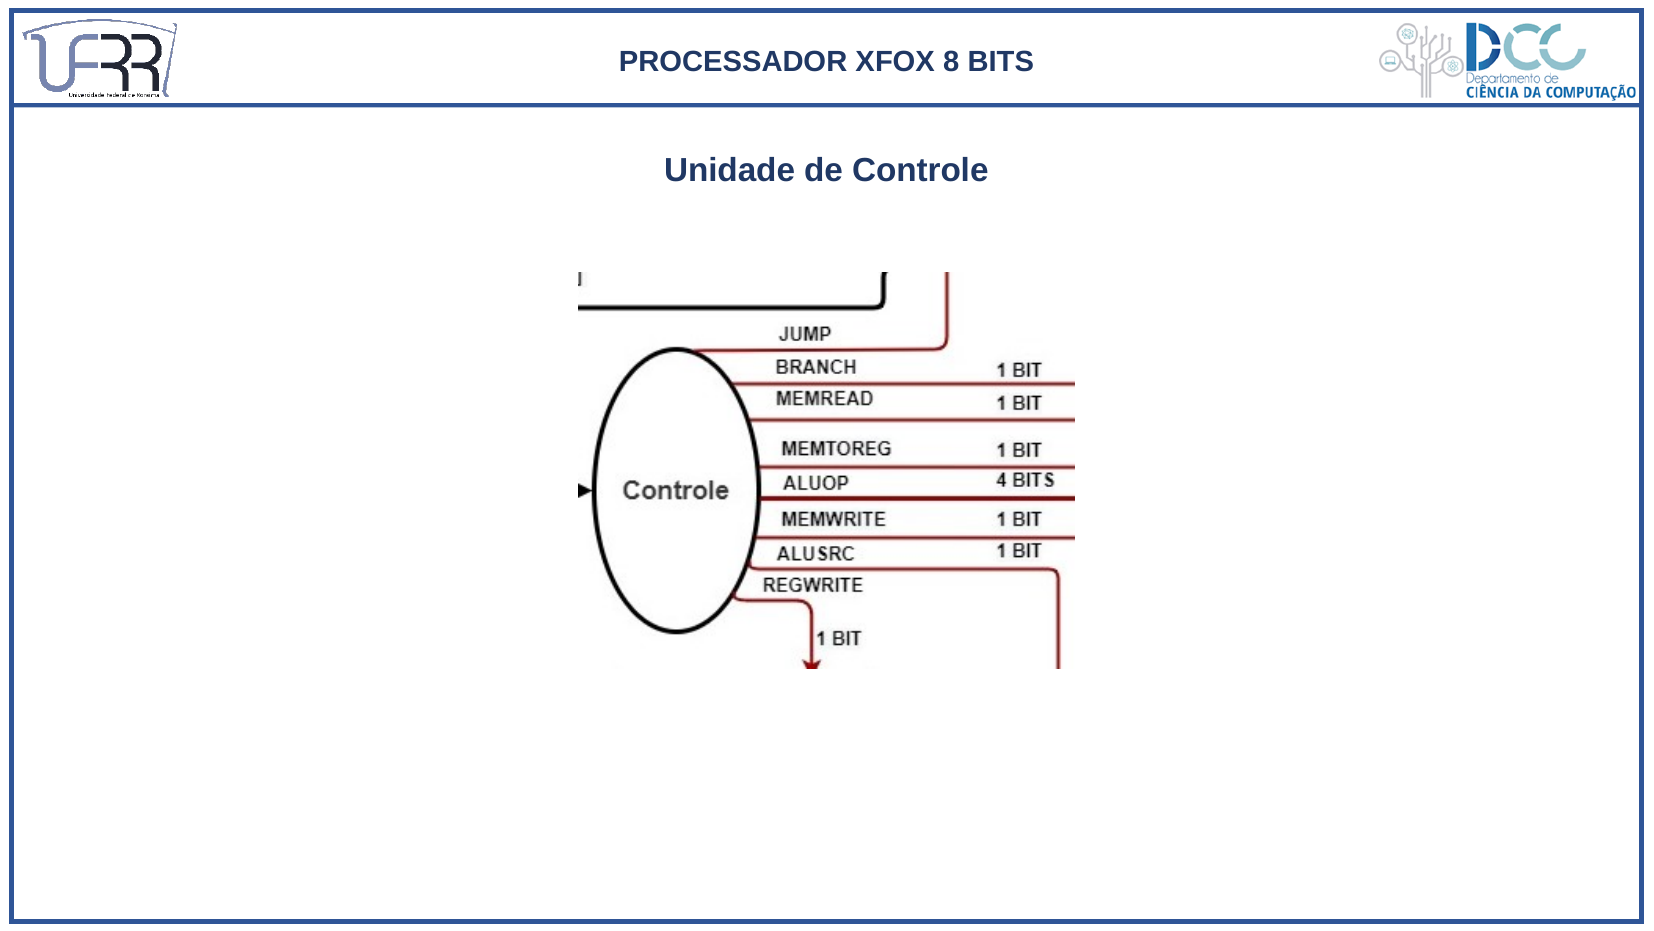

PROCESSADOR XFOX 8 BITS
Unidade de Controle